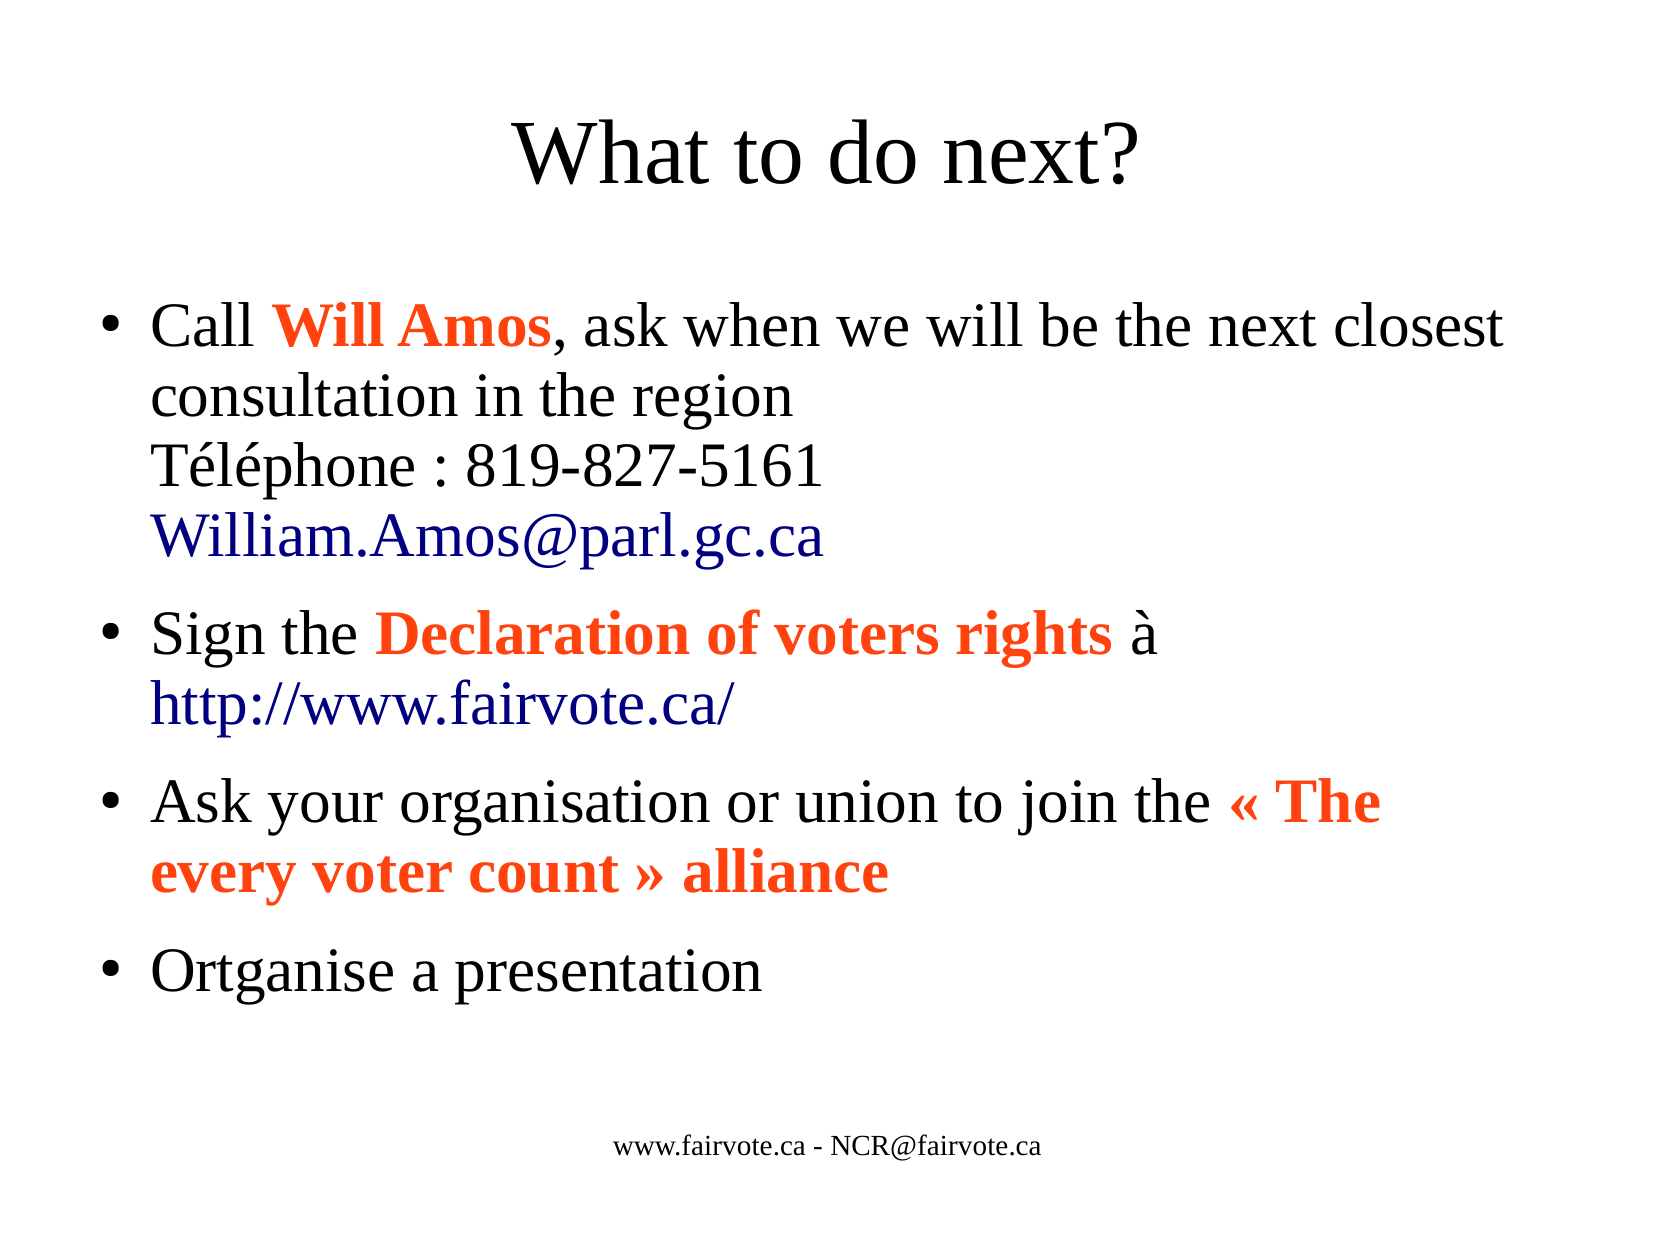

# What to do next?
Call Will Amos, ask when we will be the next closest consultation in the region
Téléphone : 819-827-5161
William.Amos@parl.gc.ca
Sign the Declaration of voters rights à http://www.fairvote.ca/
Ask your organisation or union to join the « The every voter count » alliance
Ortganise a presentation
www.fairvote.ca - NCR@fairvote.ca